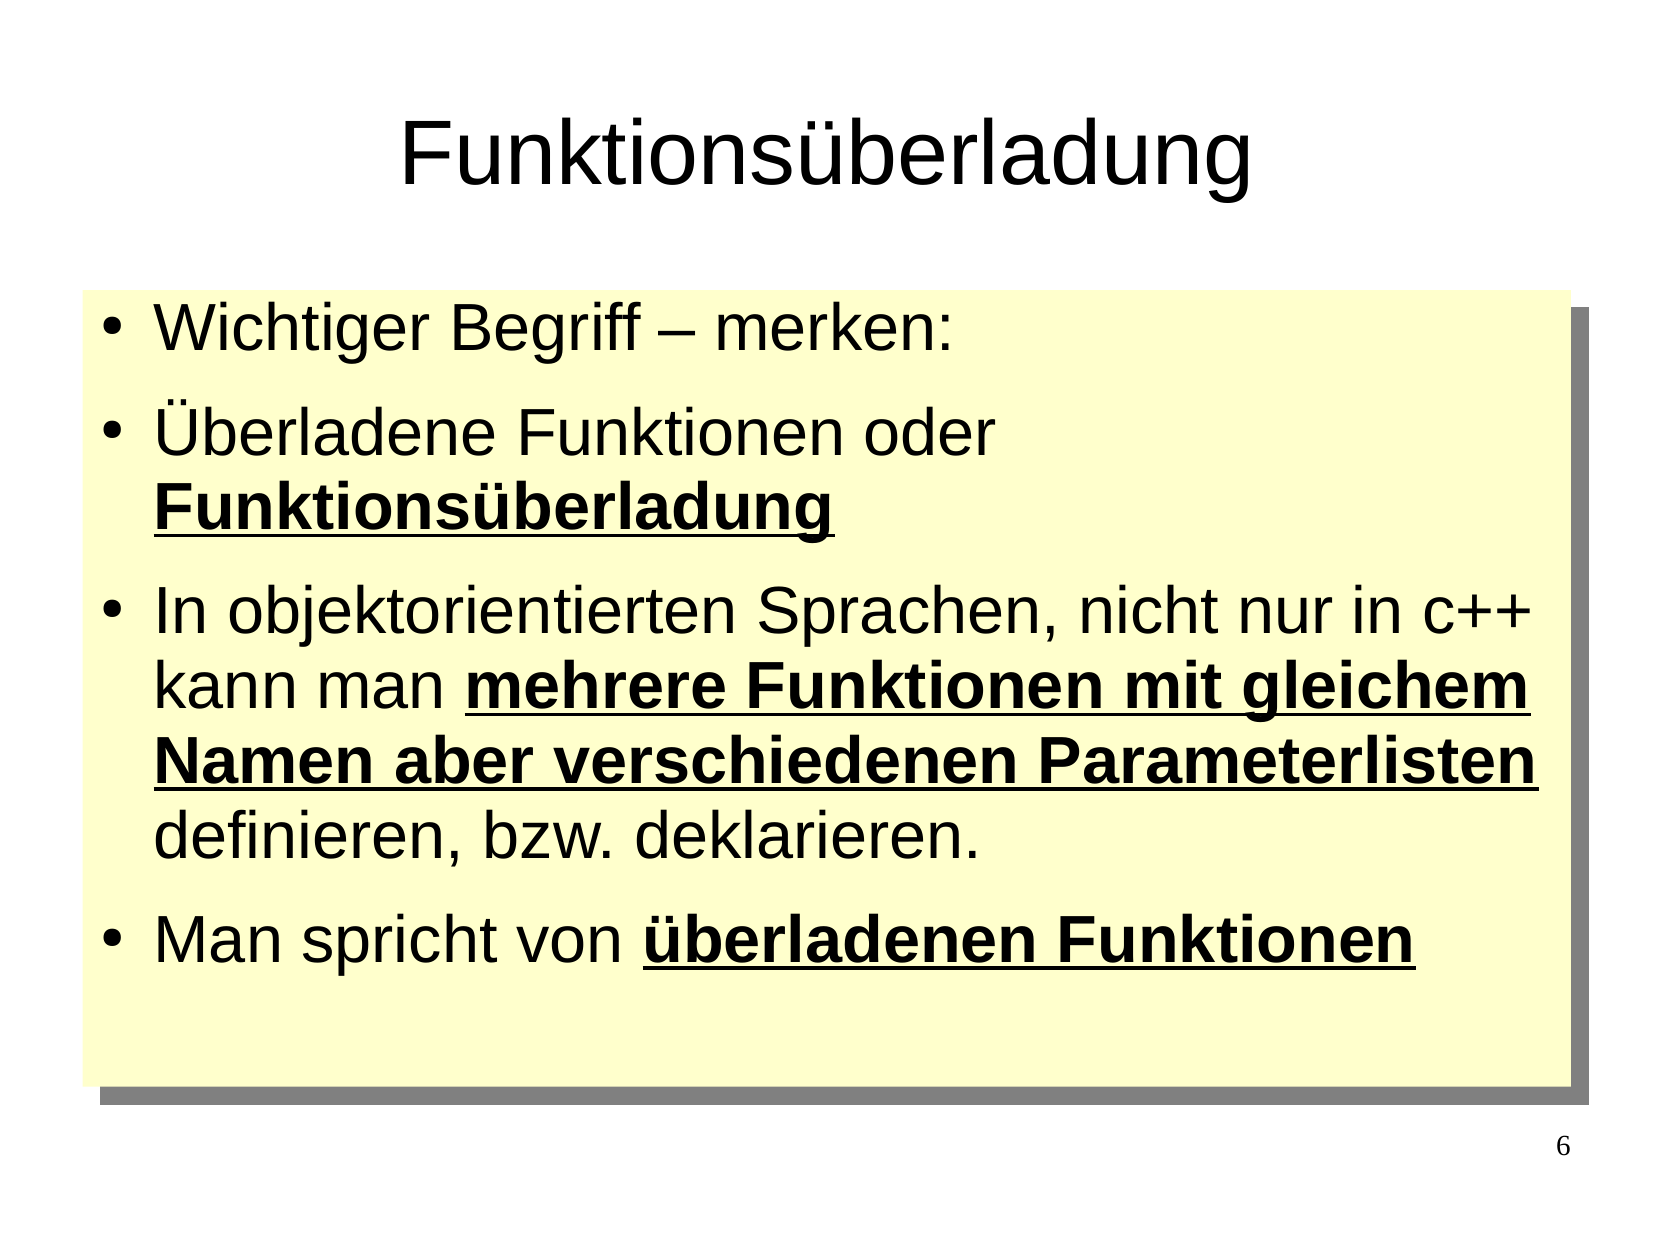

# Funktionsüberladung
Wichtiger Begriff – merken:
Überladene Funktionen oder Funktionsüberladung
In objektorientierten Sprachen, nicht nur in c++ kann man mehrere Funktionen mit gleichem Namen aber verschiedenen Parameterlisten definieren, bzw. deklarieren.
Man spricht von überladenen Funktionen
6